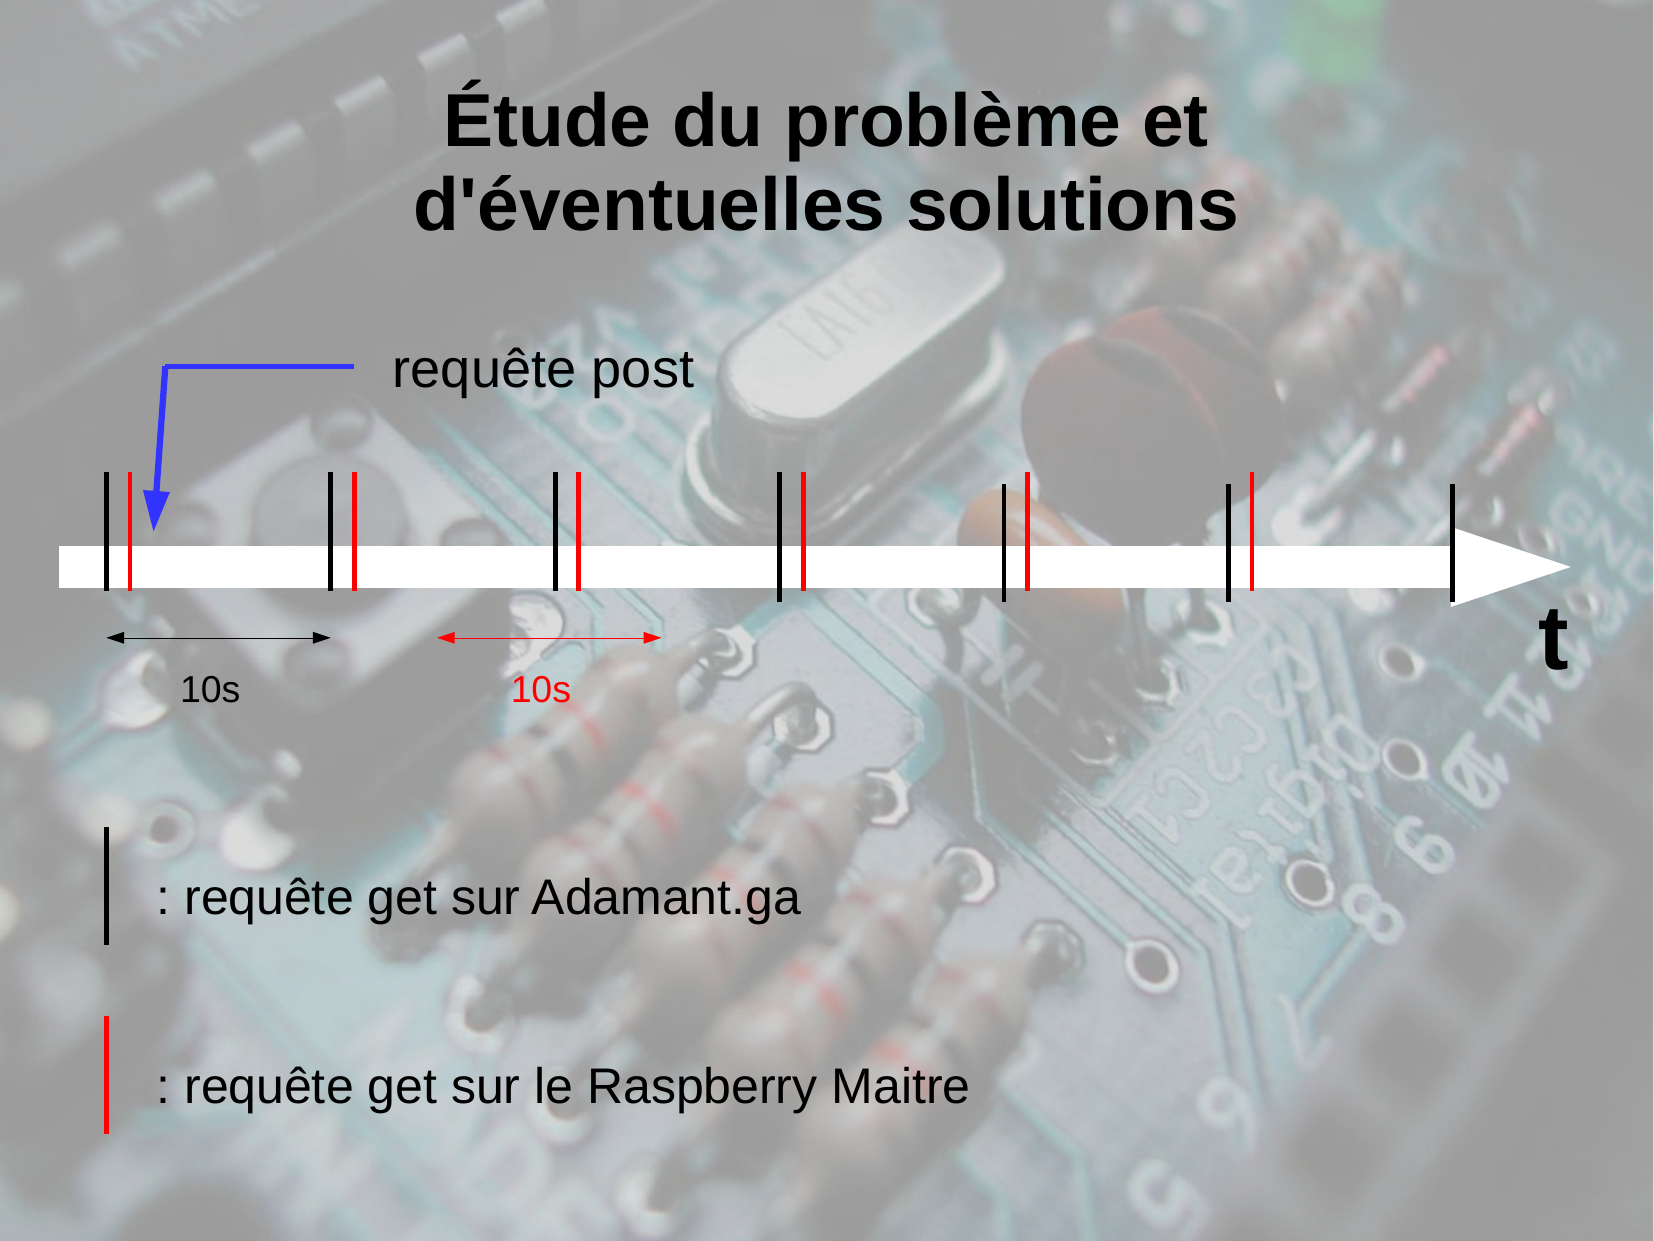

Étude du problème et
d'éventuelles solutions
requête post
t
10s
10s
: requête get sur Adamant.ga
: requête get sur le Raspberry Maitre